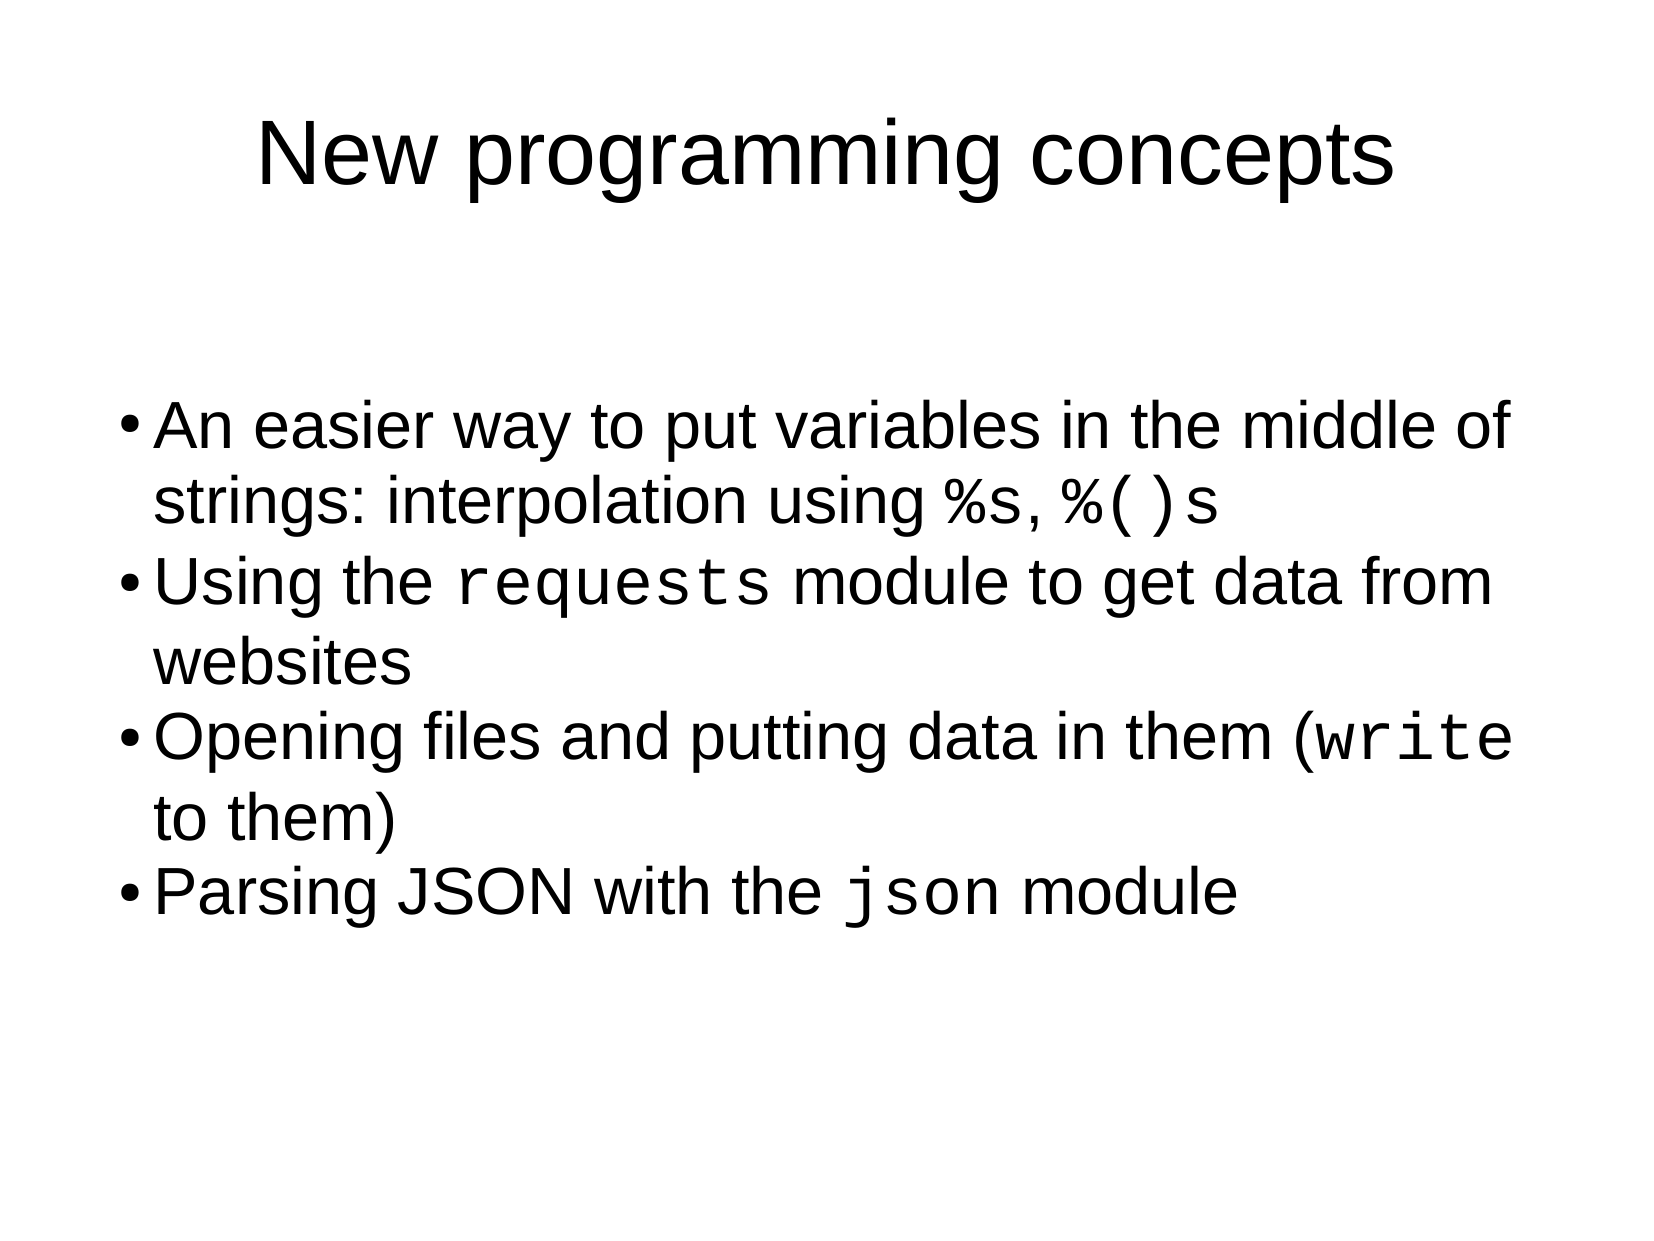

New programming concepts
# An easier way to put variables in the middle of strings: interpolation using %s, %()s
Using the requests module to get data from websites
Opening files and putting data in them (write to them)
Parsing JSON with the json module